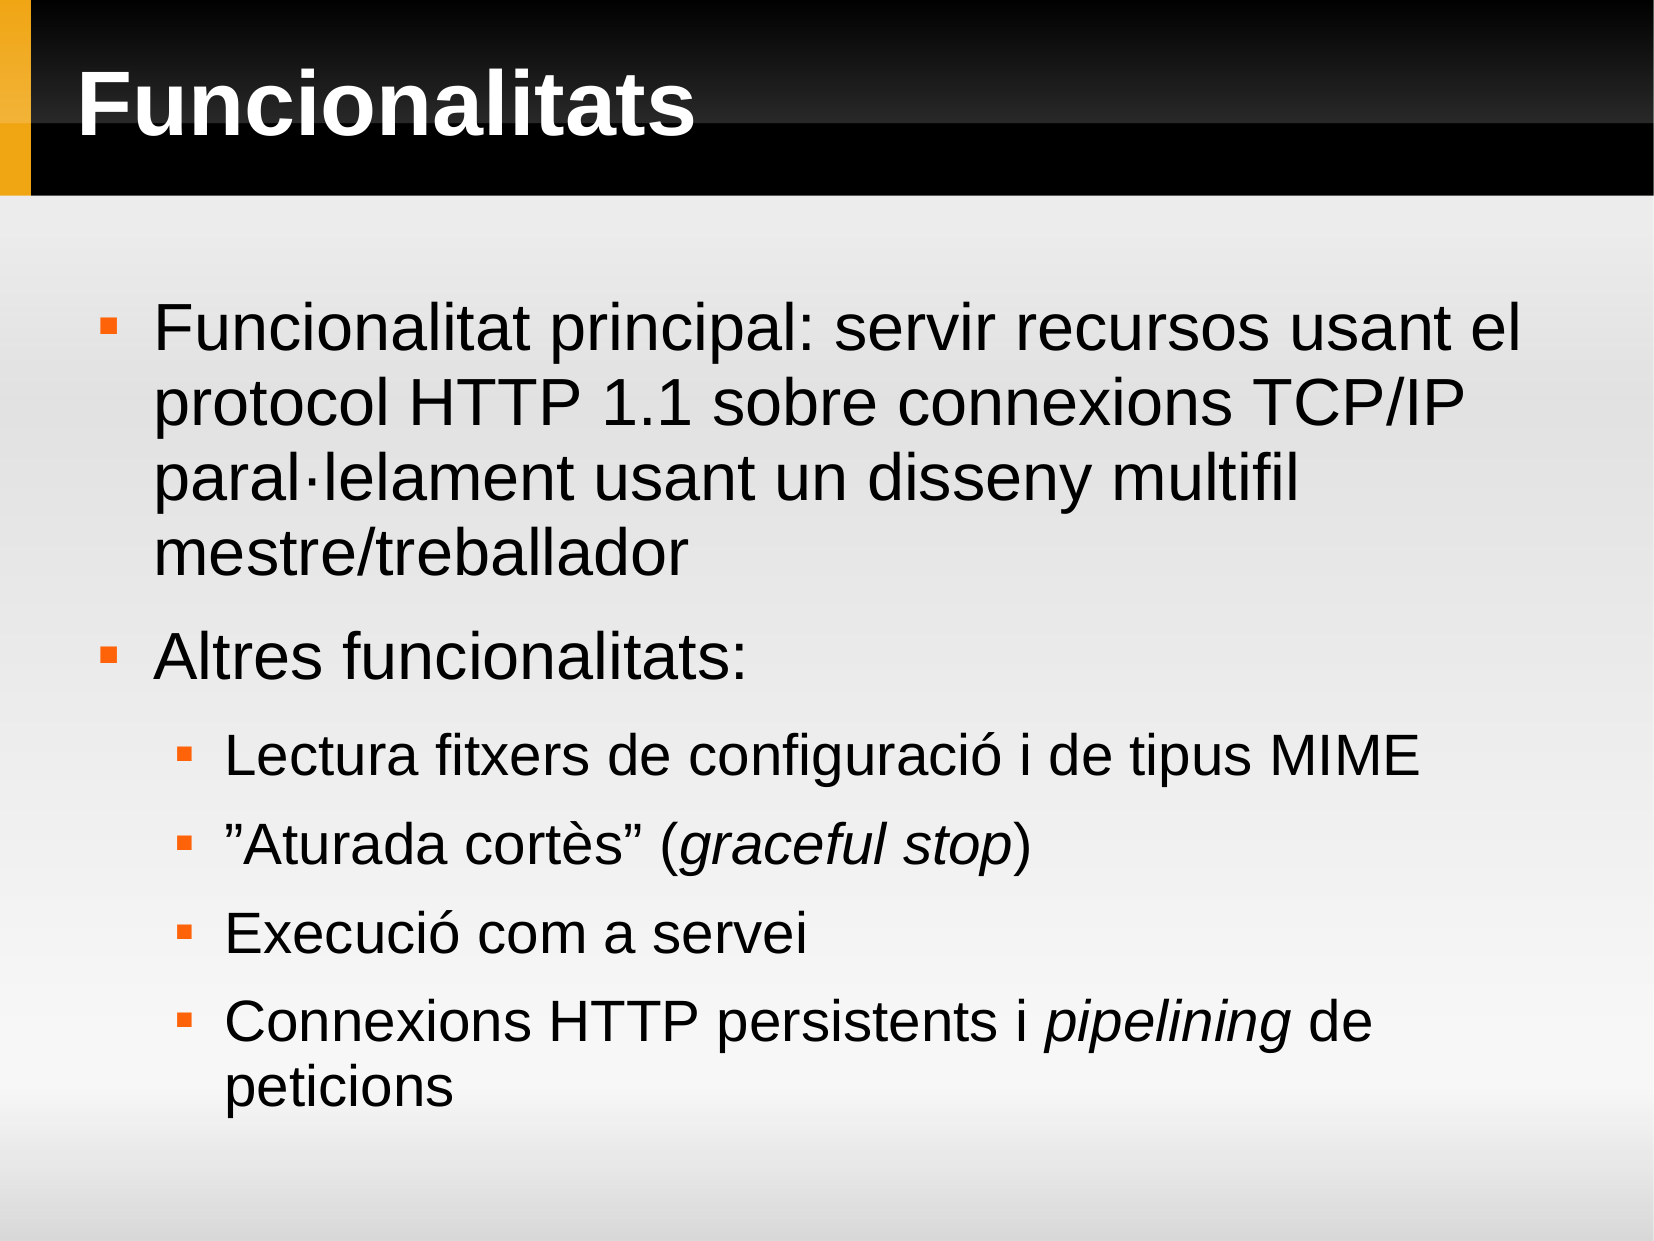

# Funcionalitats
Funcionalitat principal: servir recursos usant el protocol HTTP 1.1 sobre connexions TCP/IP paral·lelament usant un disseny multifil mestre/treballador
Altres funcionalitats:
Lectura fitxers de configuració i de tipus MIME
”Aturada cortès” (graceful stop)
Execució com a servei
Connexions HTTP persistents i pipelining de peticions